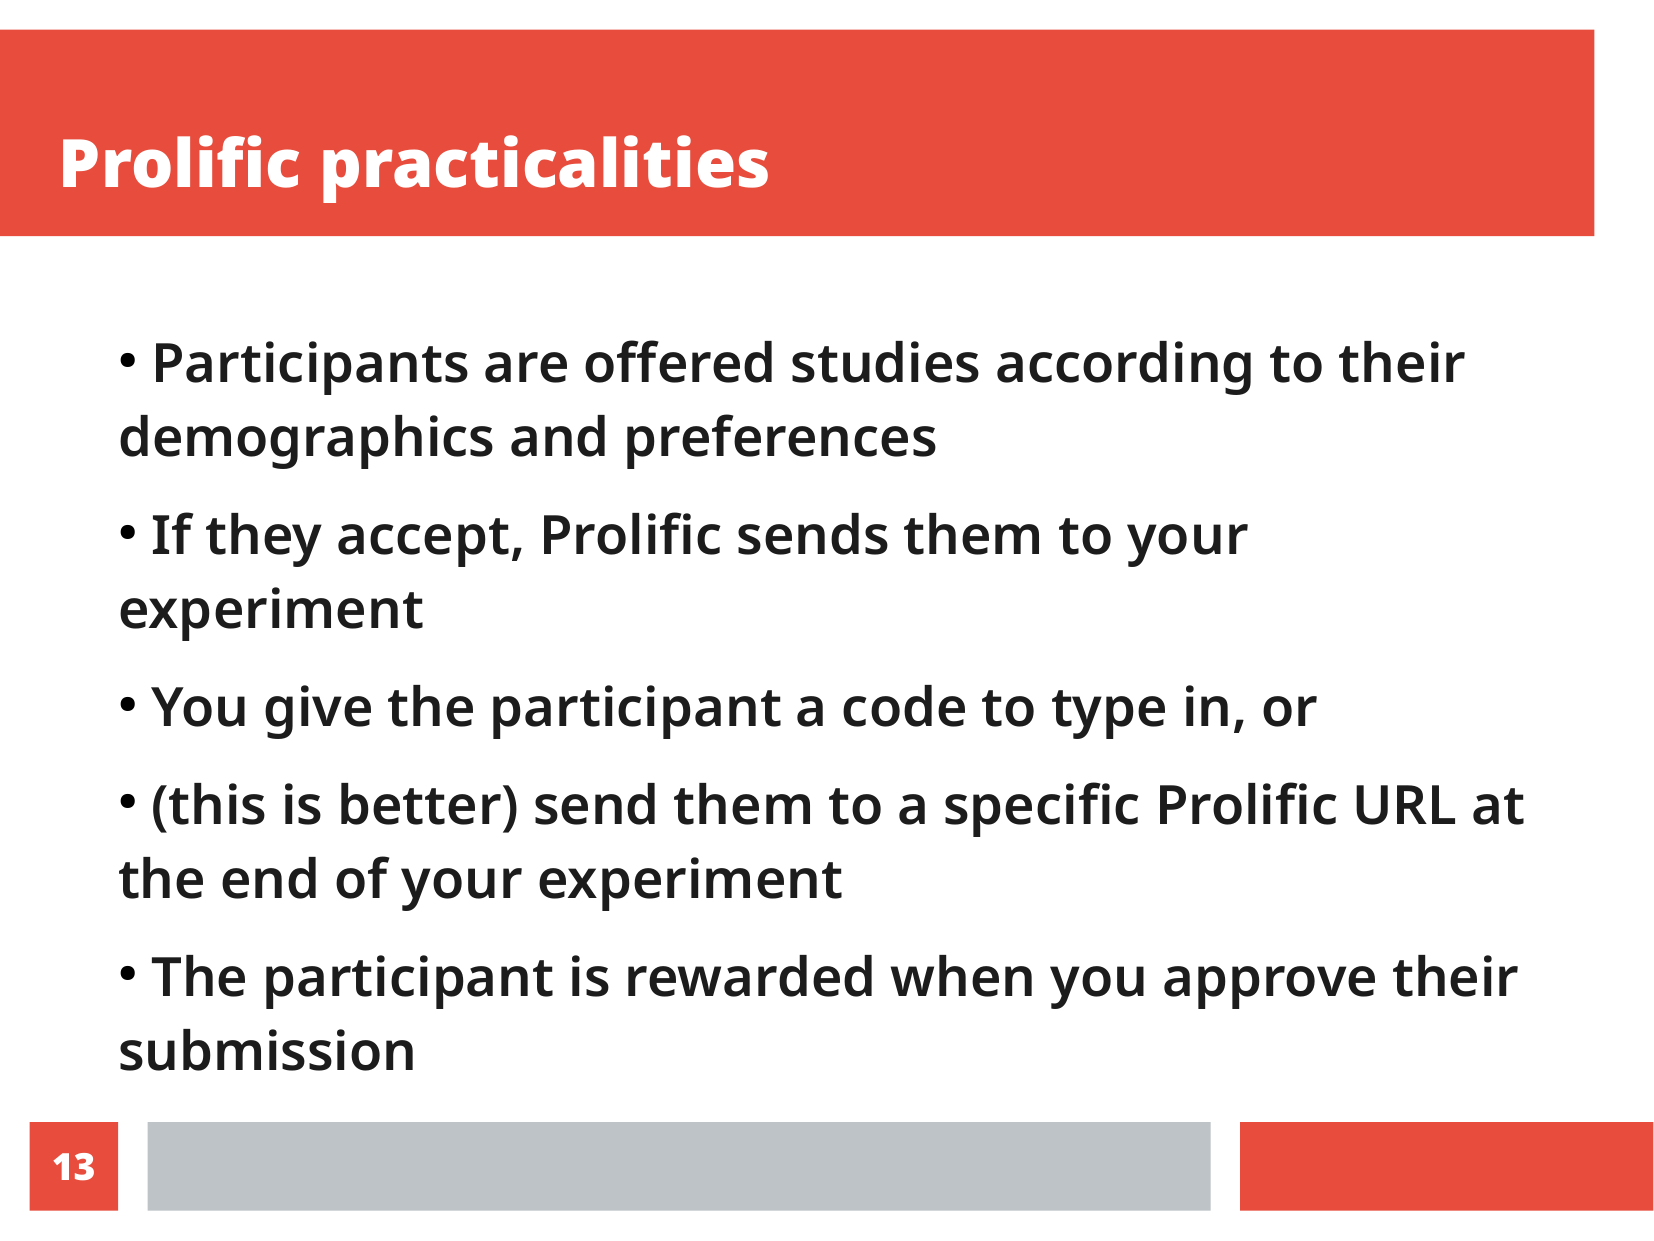

# Prolific practicalities
 Participants are offered studies according to their demographics and preferences
 If they accept, Prolific sends them to your experiment
 You give the participant a code to type in, or
 (this is better) send them to a specific Prolific URL at the end of your experiment
 The participant is rewarded when you approve their submission
13